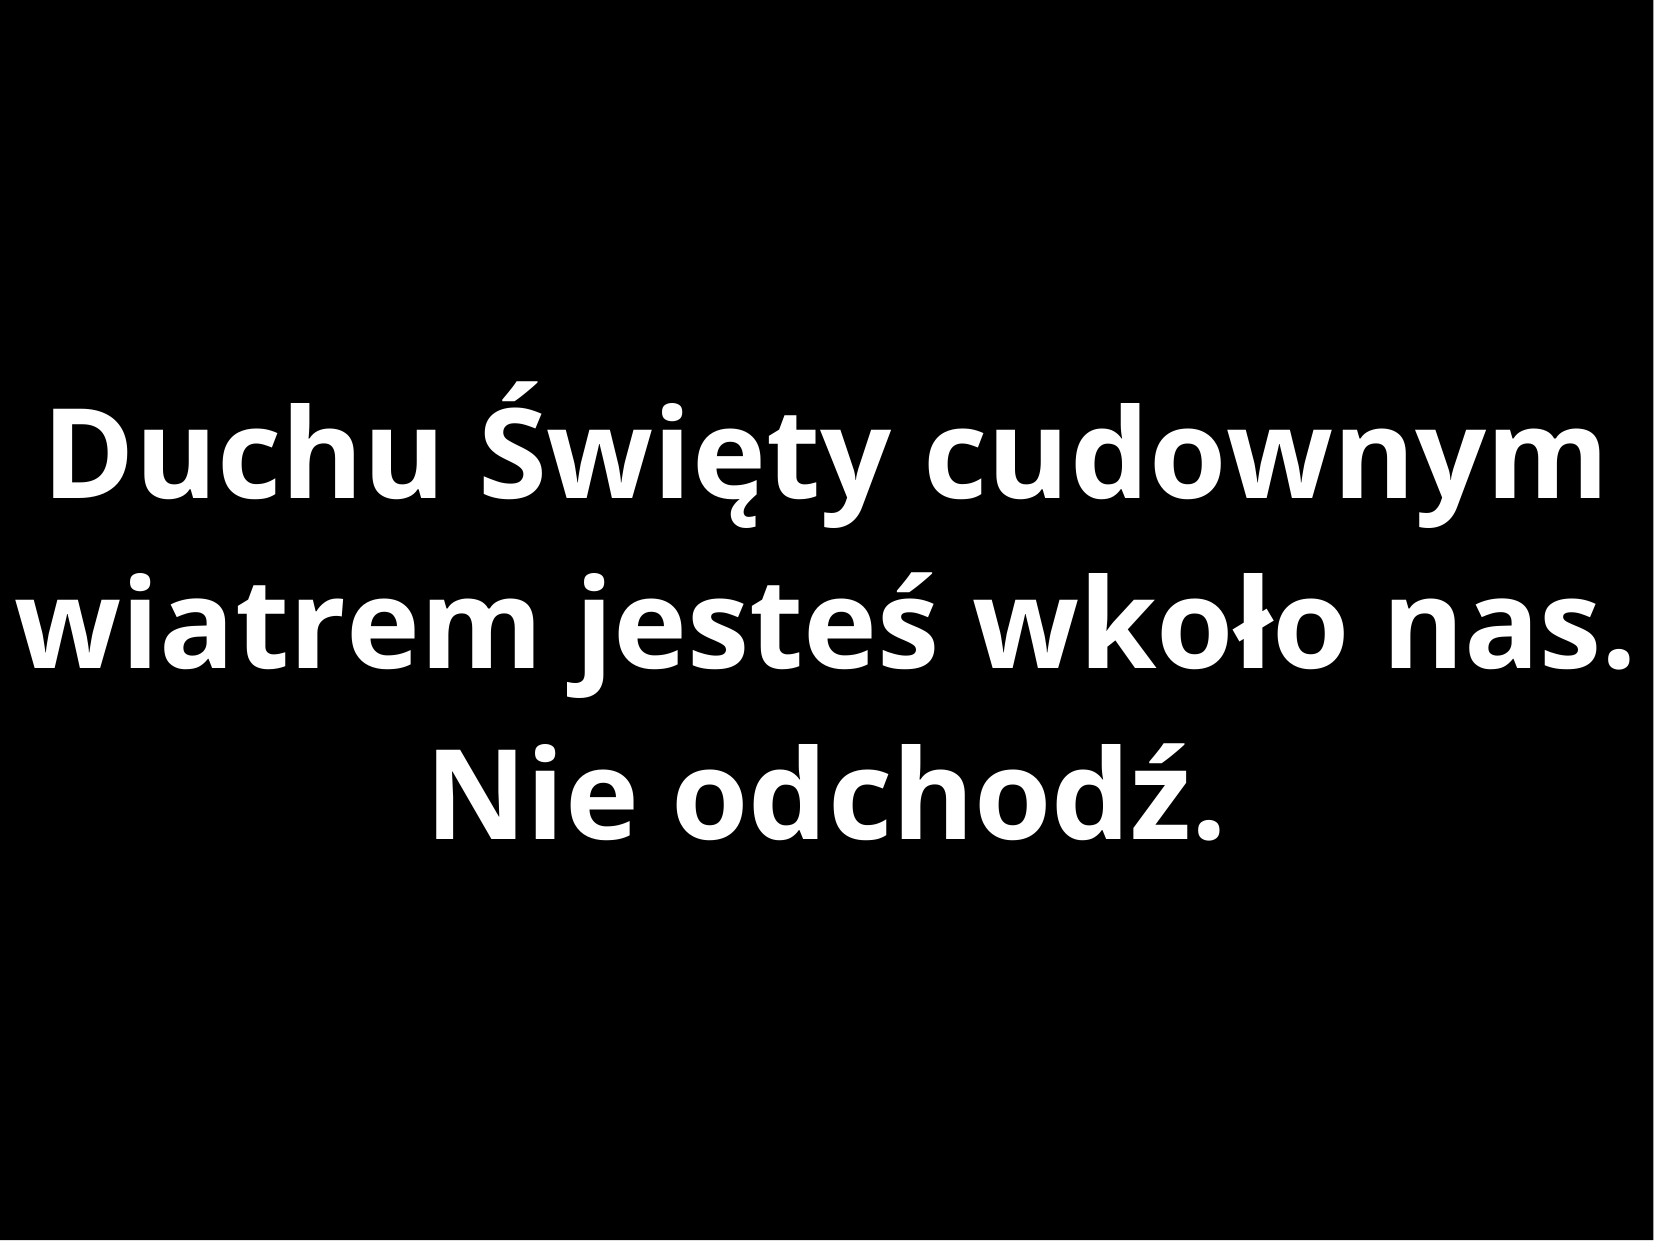

# Duchu Święty cudownym wiatrem jesteś wkoło nas. Nie odchodź.